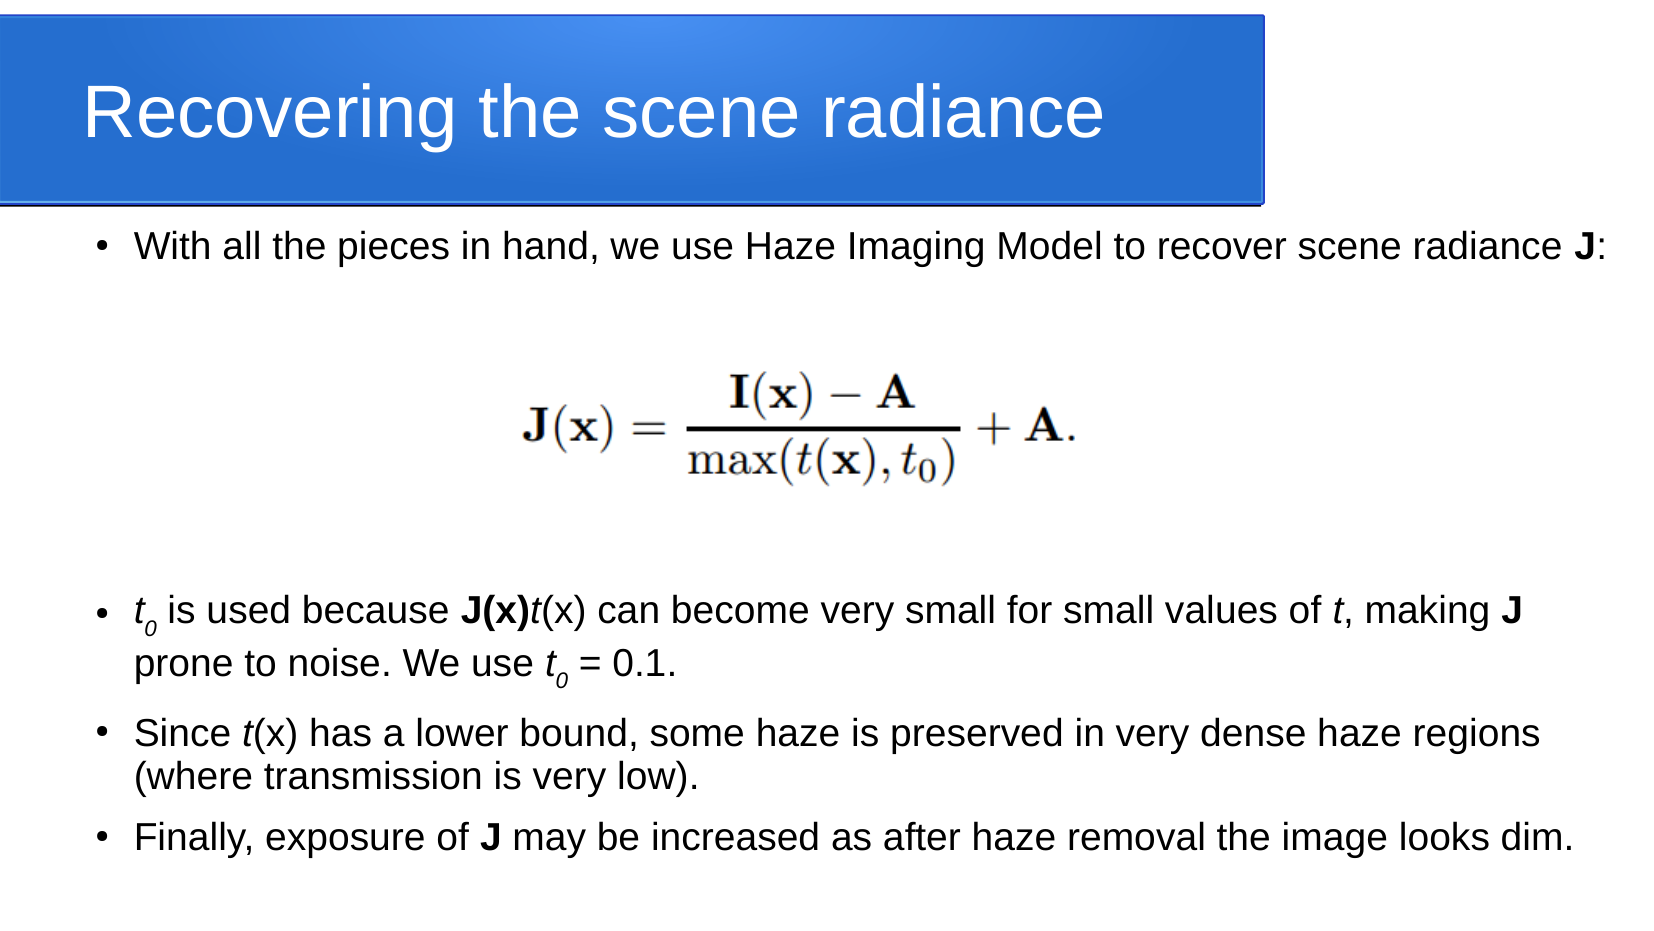

# Recovering the scene radiance
With all the pieces in hand, we use Haze Imaging Model to recover scene radiance J:
t0 is used because J(x)t(x) can become very small for small values of t, making J prone to noise. We use t0 = 0.1.
Since t(x) has a lower bound, some haze is preserved in very dense haze regions (where transmission is very low).
Finally, exposure of J may be increased as after haze removal the image looks dim.